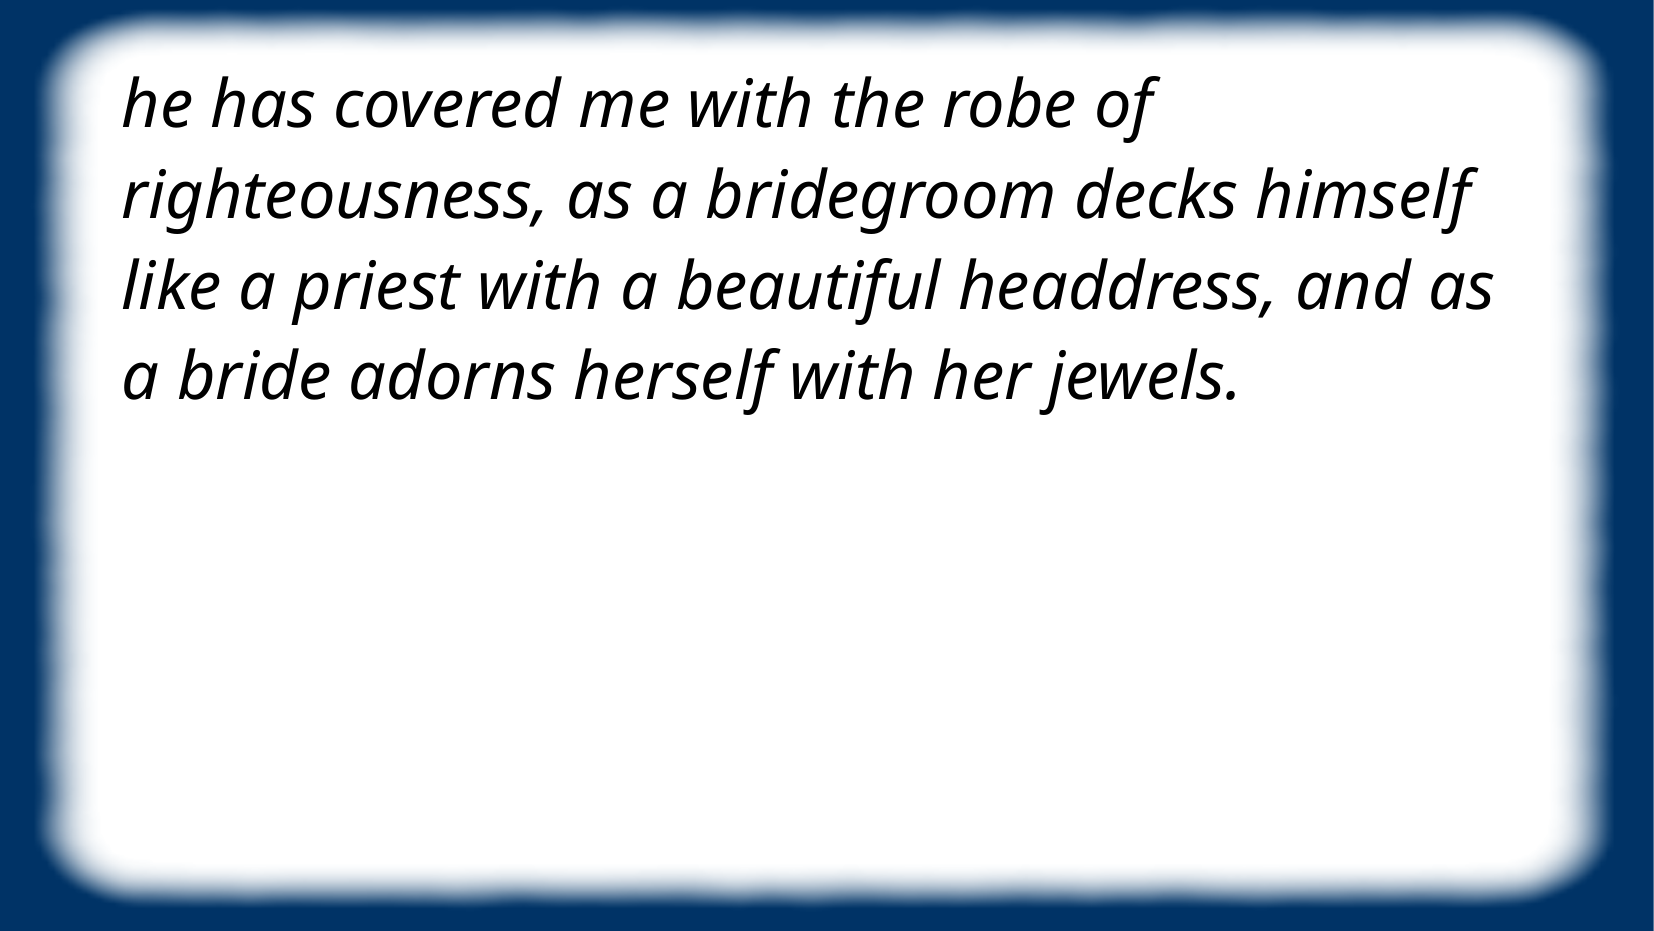

he has covered me with the robe of righteousness, as a bridegroom decks himself like a priest with a beautiful headdress, and as
a bride adorns herself with her jewels.